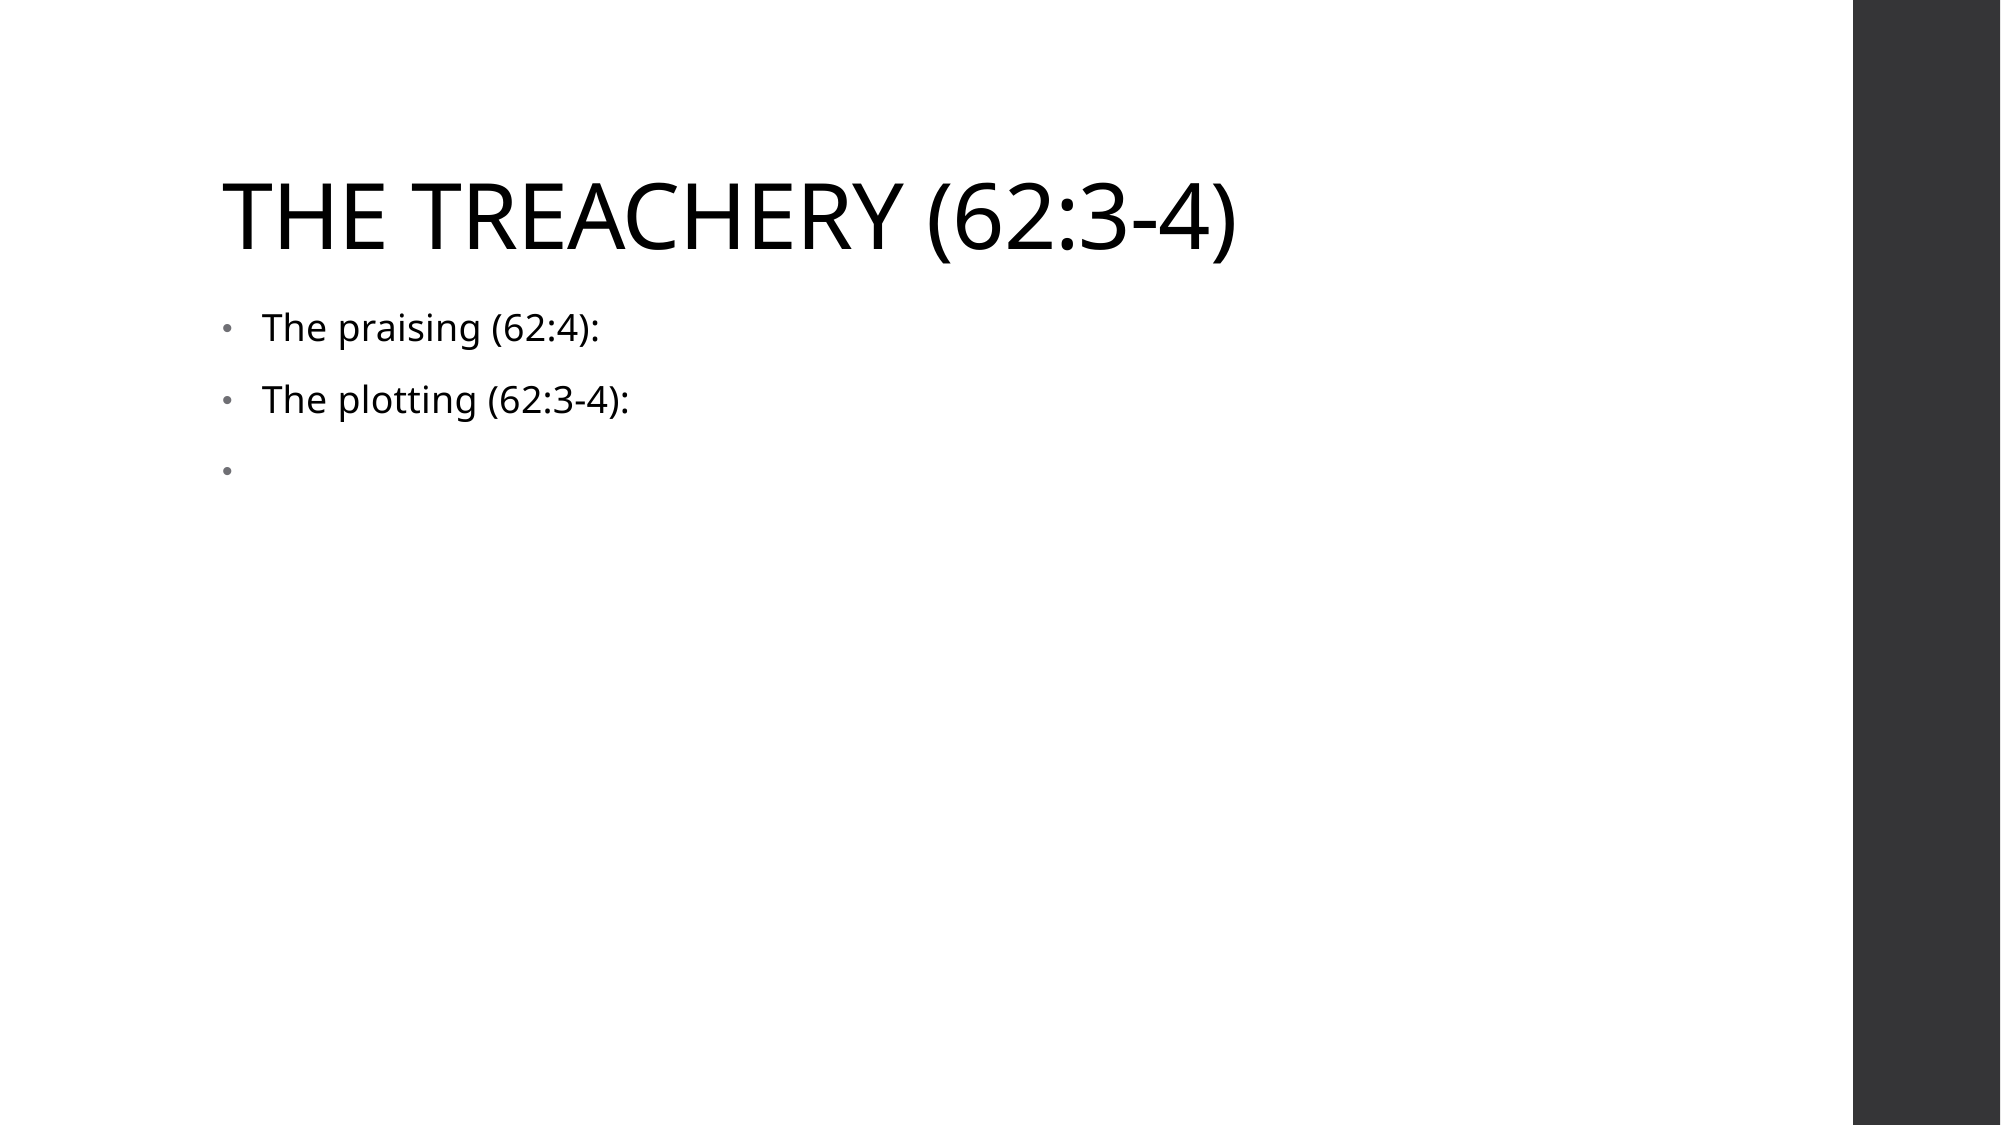

# THE TREACHERY (62:3-4)
 The praising (62:4):
 The plotting (62:3-4):